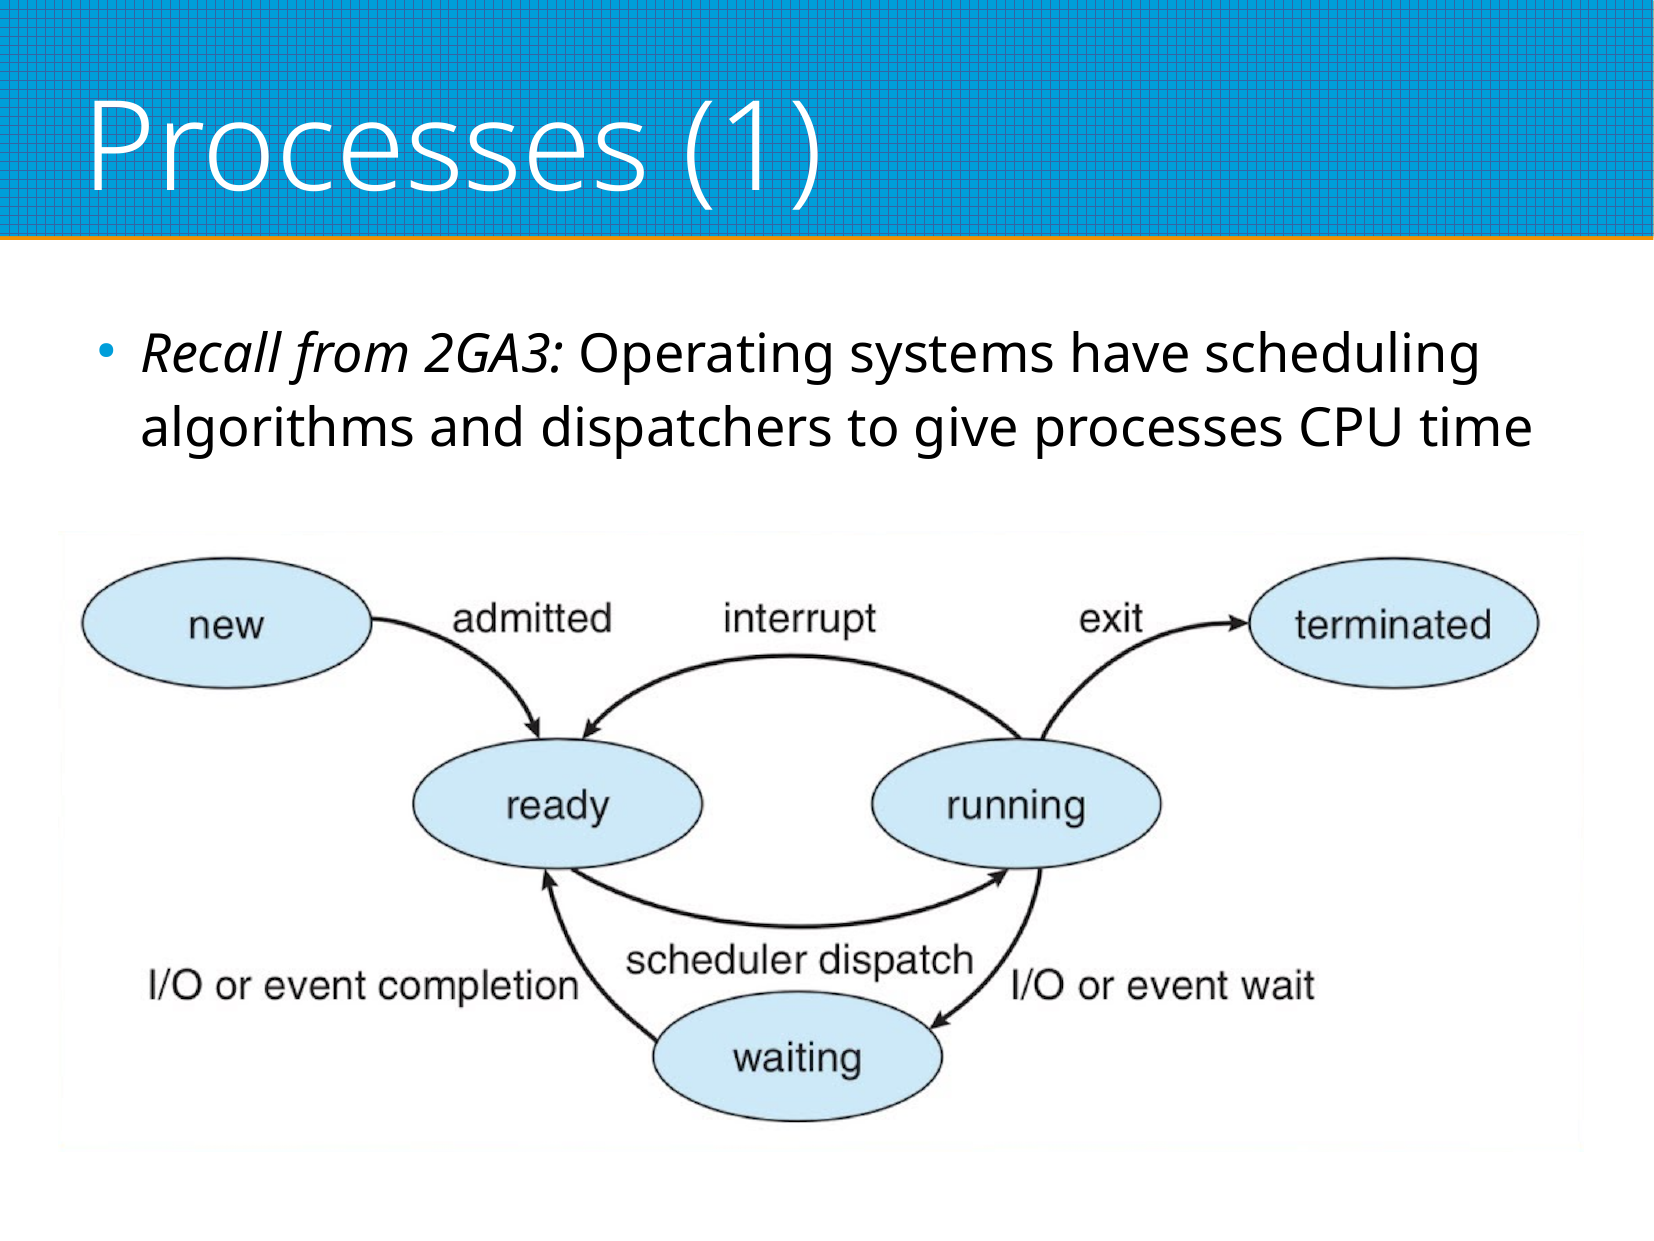

# Processes (1)
Recall from 2GA3: Operating systems have scheduling algorithms and dispatchers to give processes CPU time